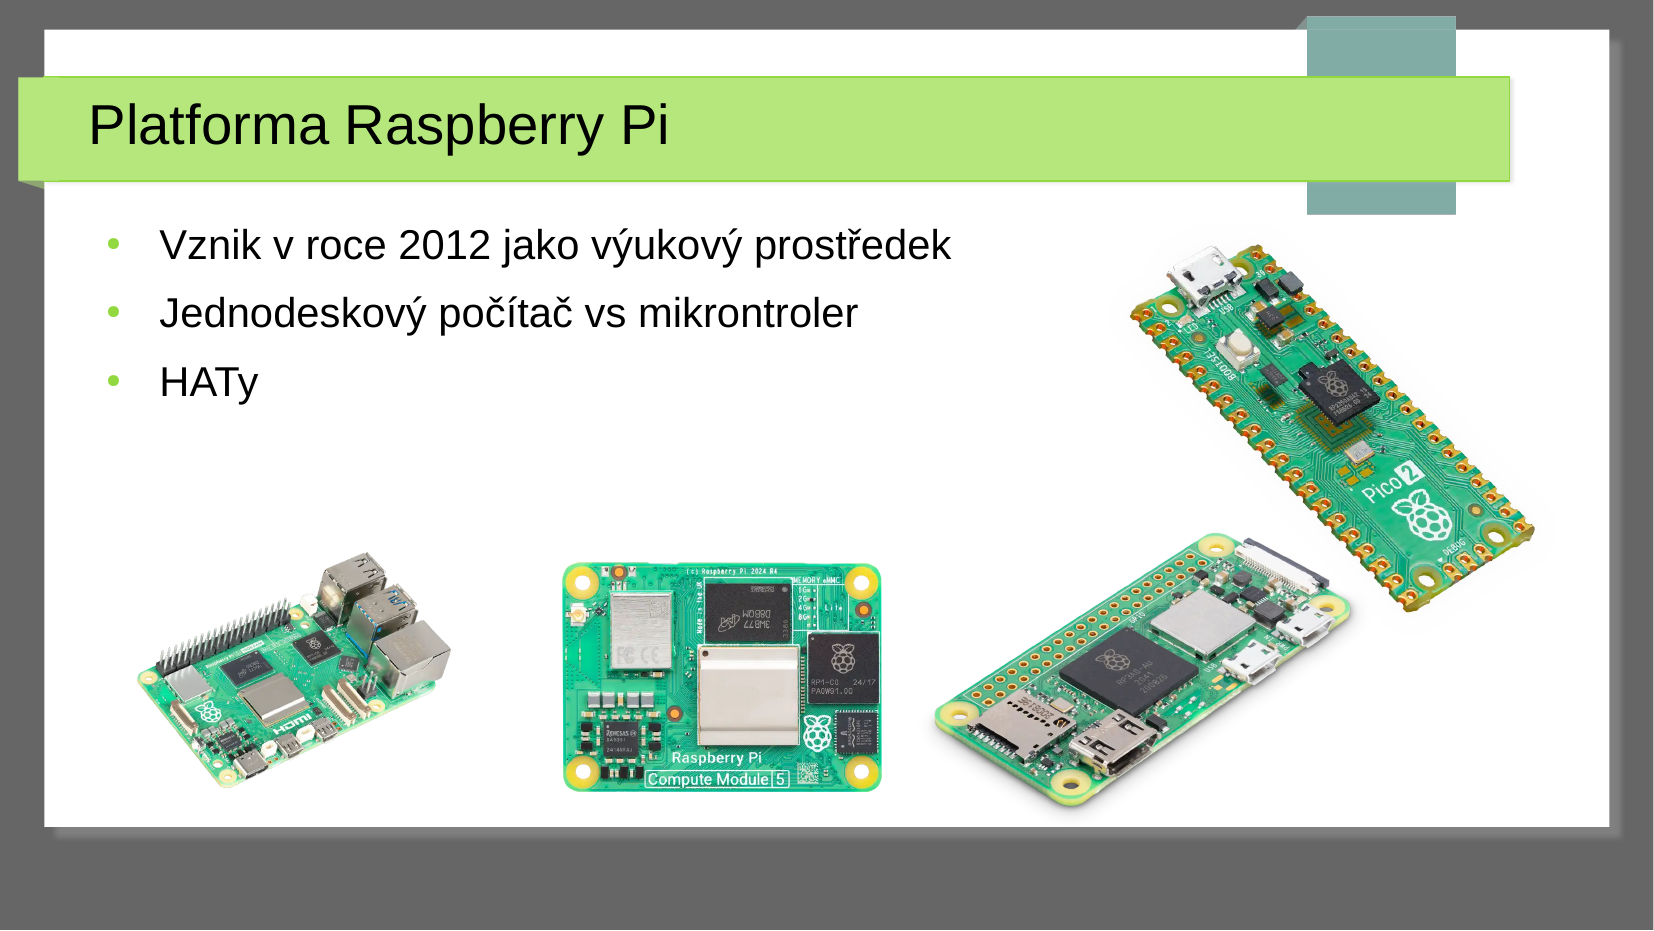

# Platforma Raspberry Pi
Vznik v roce 2012 jako výukový prostředek
Jednodeskový počítač vs mikrontroler
HATy